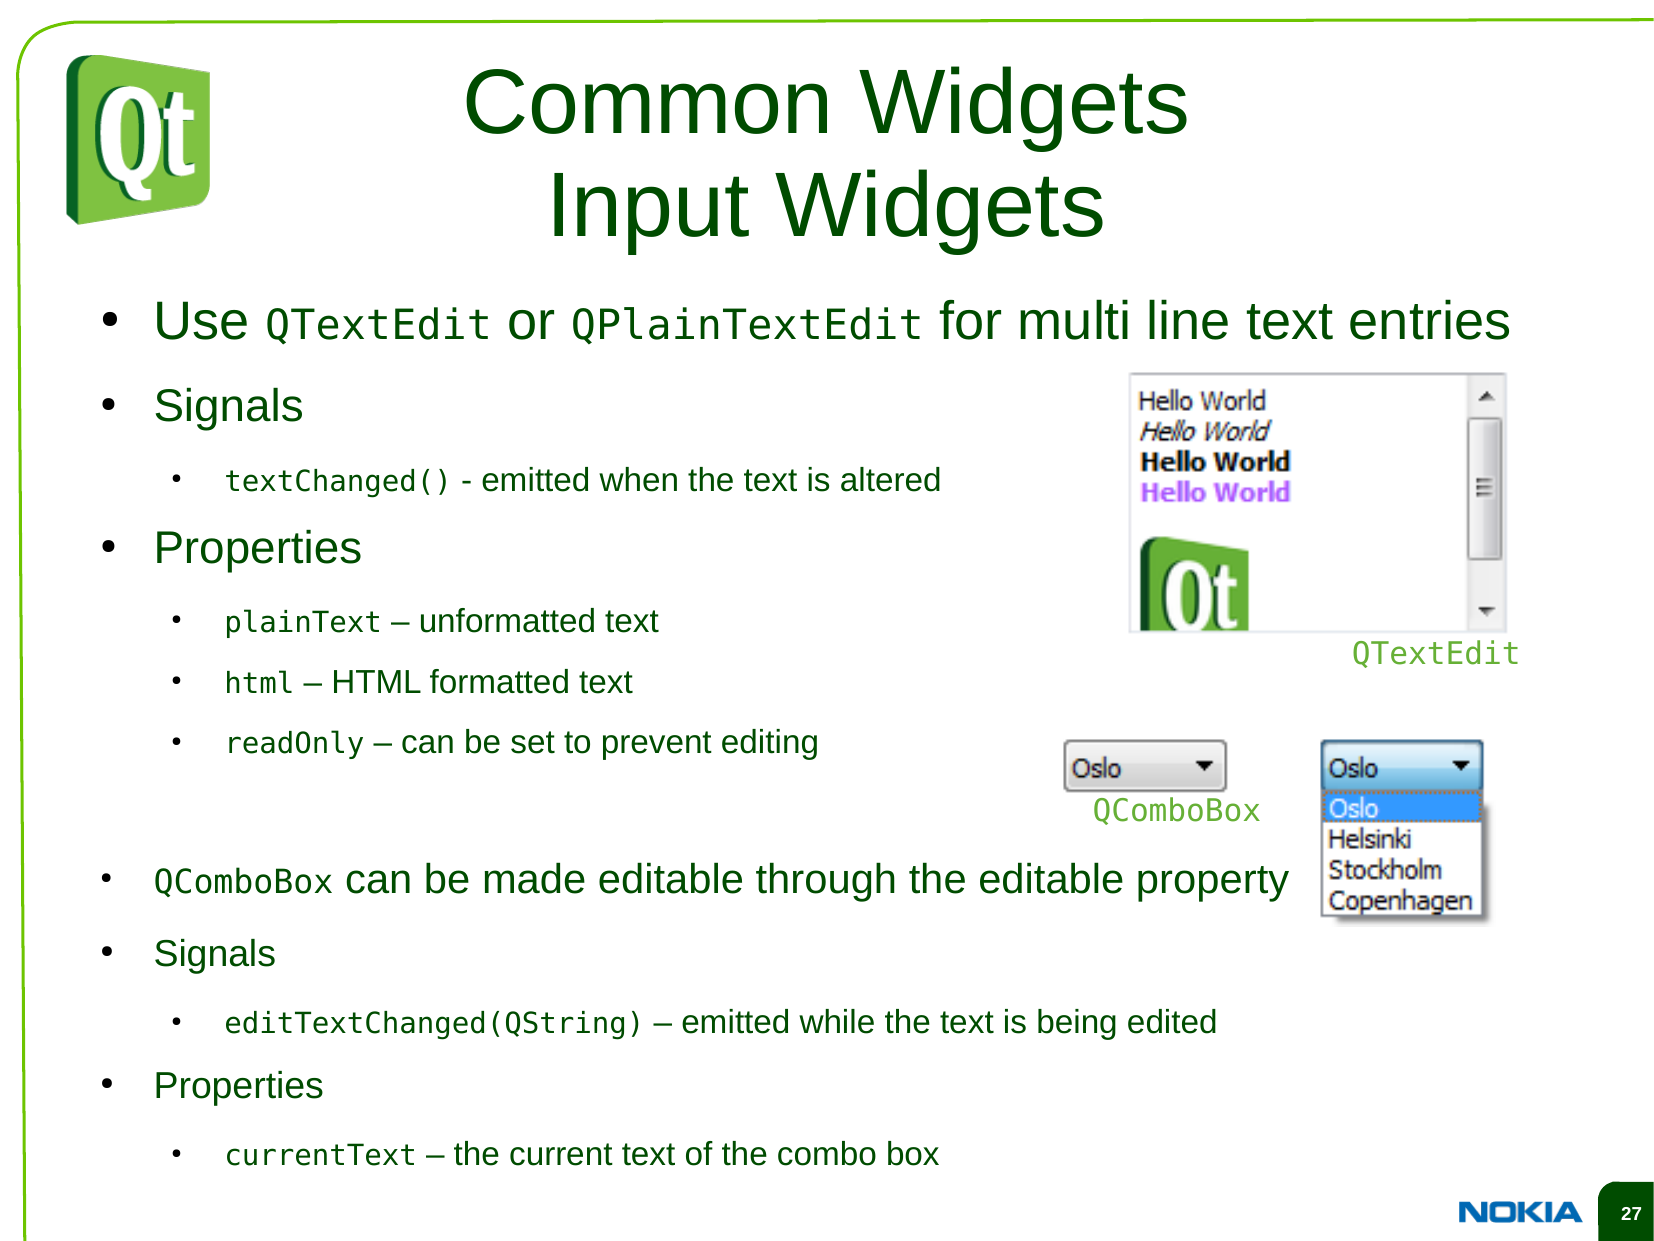

# Common Widgets Input Widgets
Use QTextEdit or QPlainTextEdit for multi line text entries
Signals
textChanged() - emitted when the text is altered
Properties
plainText – unformatted text
html – HTML formatted text
readOnly – can be set to prevent editing
QComboBox can be made editable through the editable property
Signals
editTextChanged(QString) – emitted while the text is being edited
Properties
currentText – the current text of the combo box
QTextEdit
QComboBox